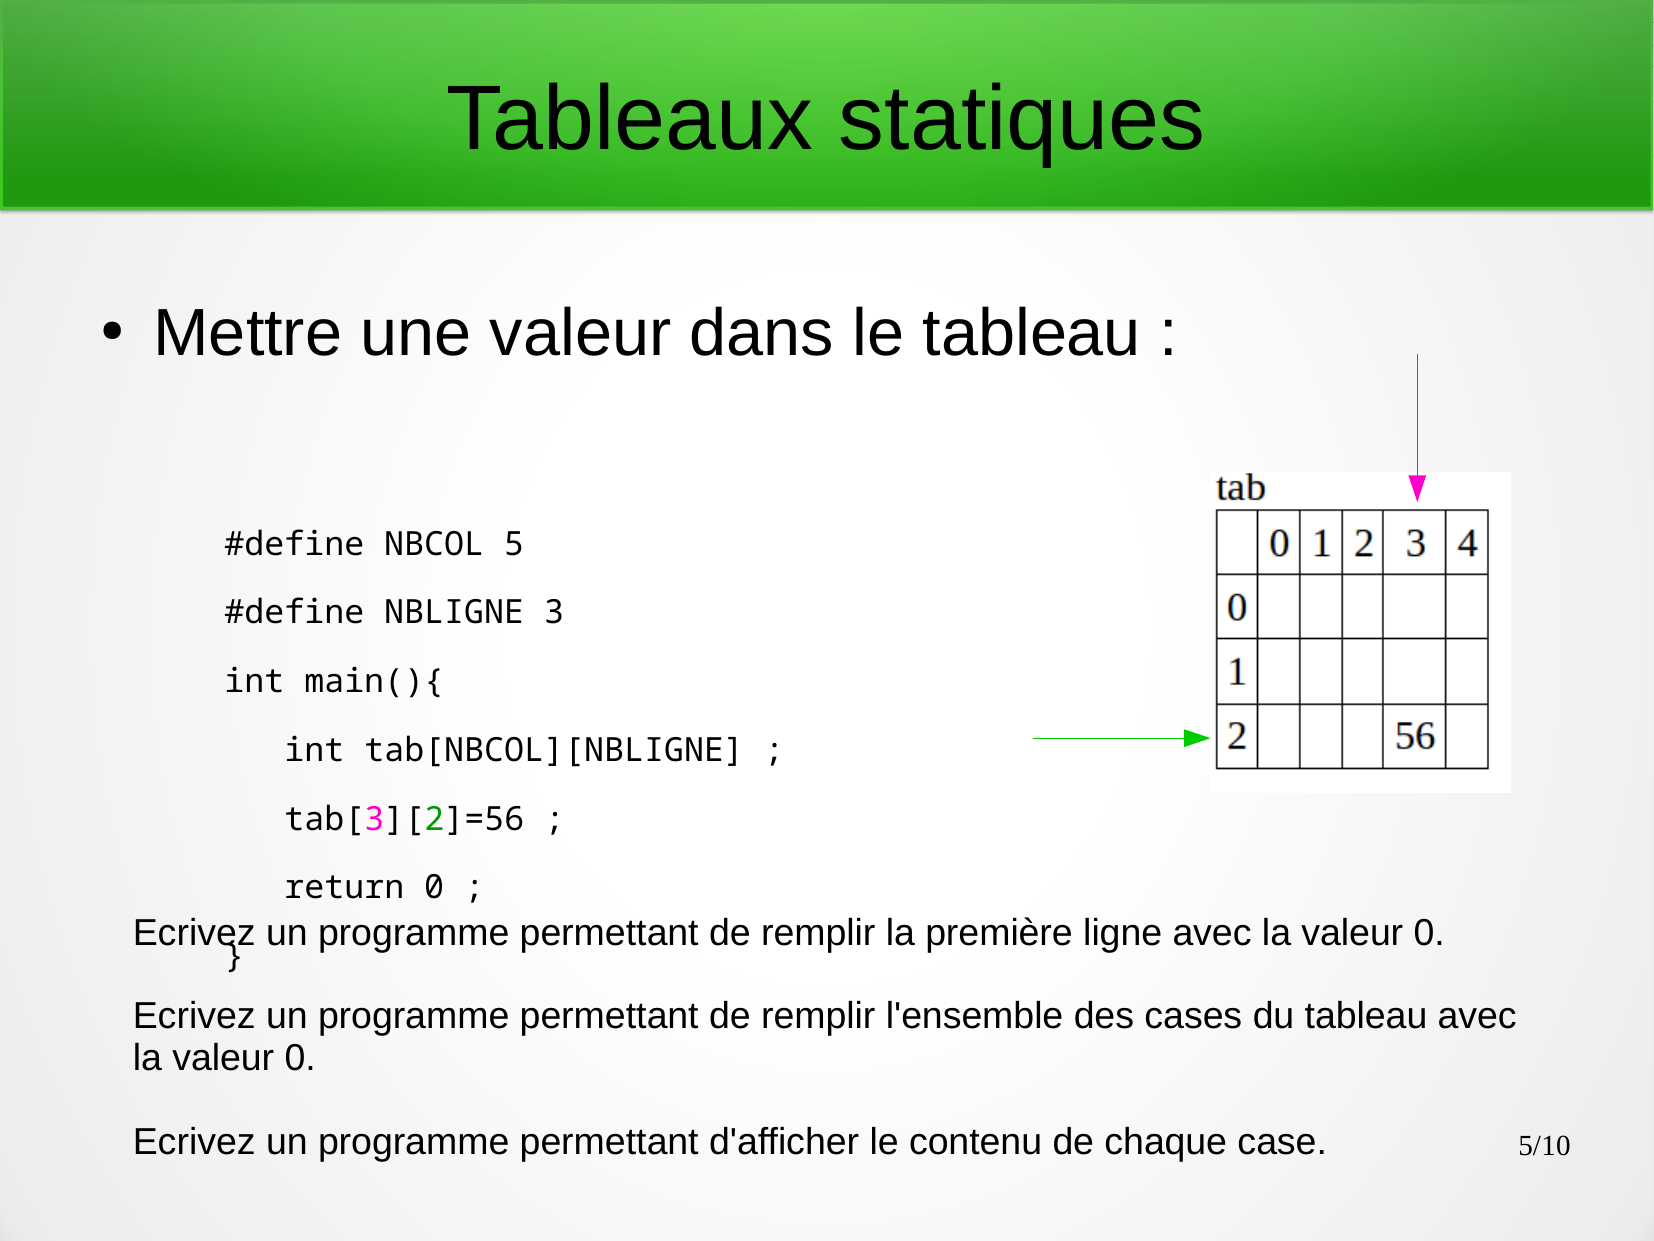

# Tableaux statiques
Mettre une valeur dans le tableau :
#define NBCOL 5
#define NBLIGNE 3
int main(){
 int tab[NBCOL][NBLIGNE] ;
 tab[3][2]=56 ;
 return 0 ;
}
Ecrivez un programme permettant de remplir la première ligne avec la valeur 0.
Ecrivez un programme permettant de remplir l'ensemble des cases du tableau avec la valeur 0.
Ecrivez un programme permettant d'afficher le contenu de chaque case.
5